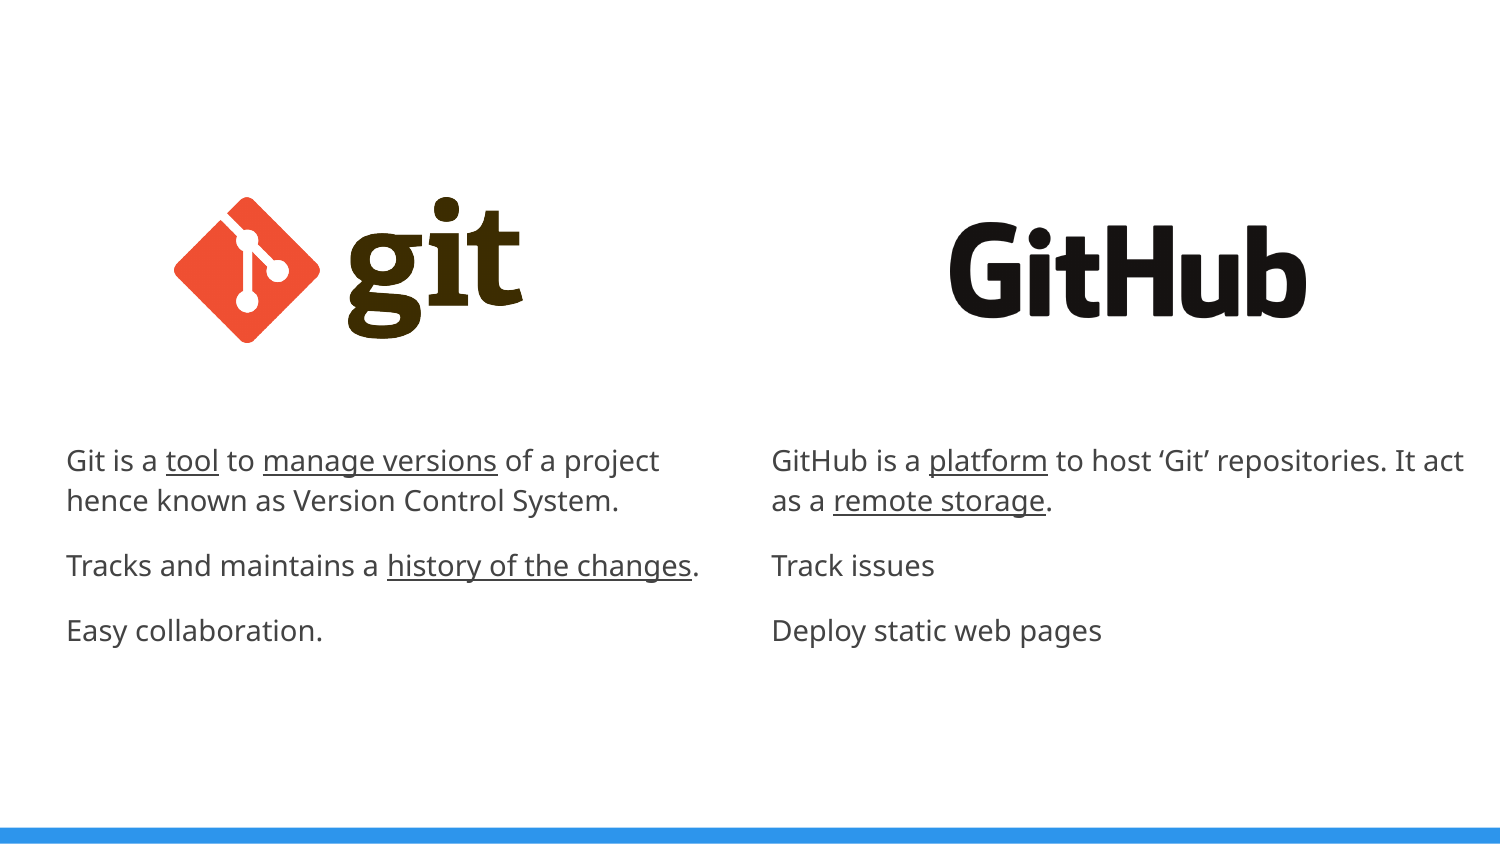

# Git is a tool to manage versions of a project hence known as Version Control System.
Tracks and maintains a history of the changes.
Easy collaboration.
GitHub is a platform to host ‘Git’ repositories. It act as a remote storage.
Track issues
Deploy static web pages